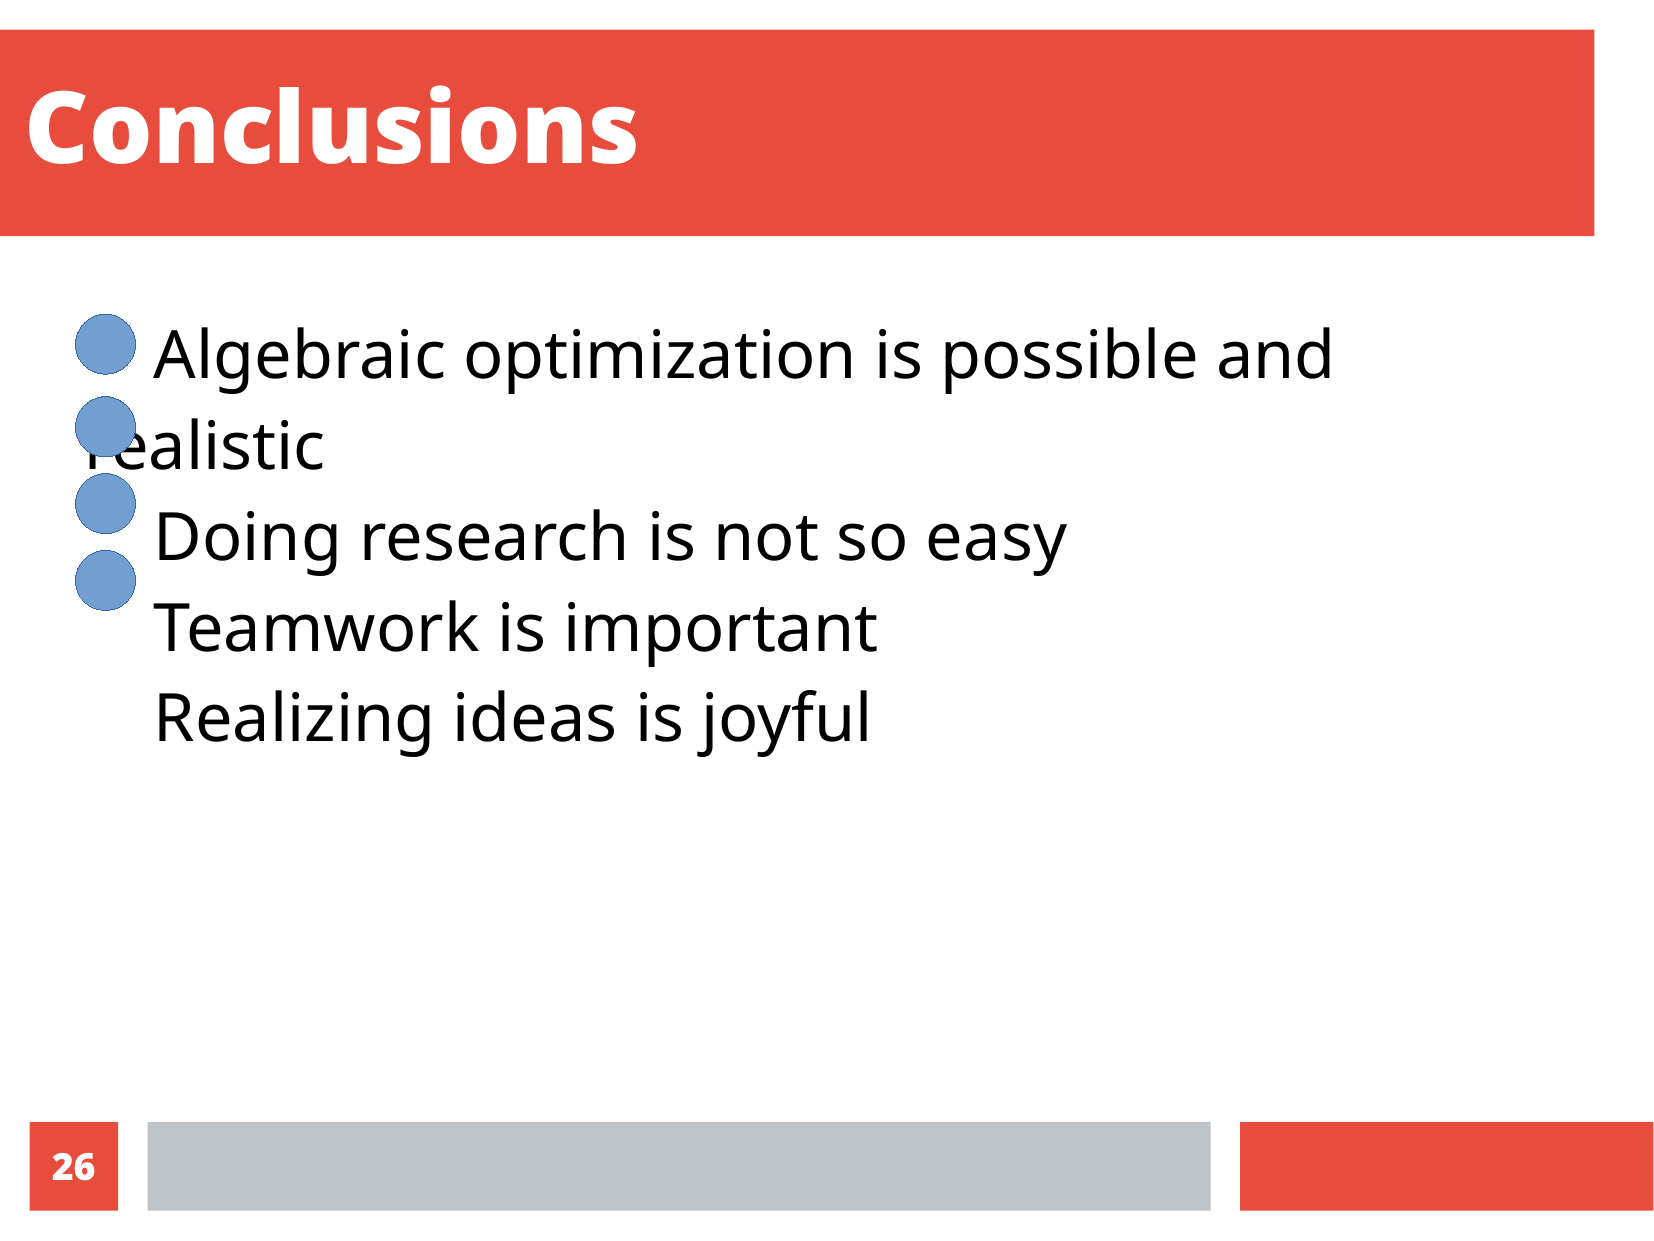

# Conclusions
 Algebraic optimization is possible and realistic
 Doing research is not so easy
 Teamwork is important
 Realizing ideas is joyful
26